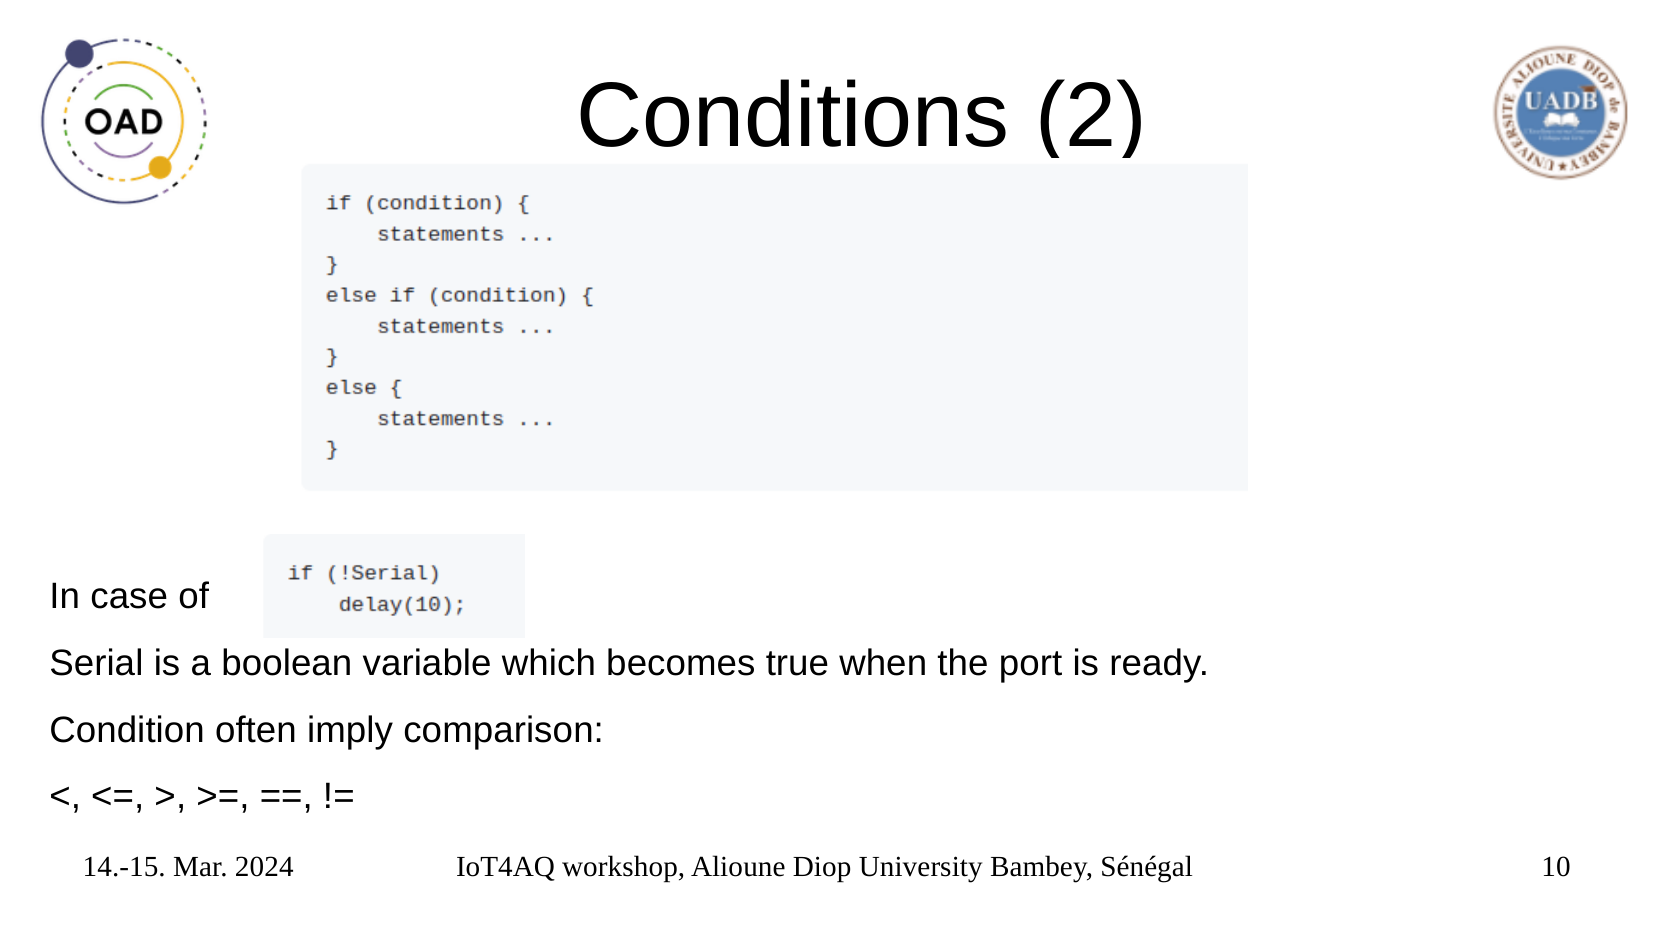

# Conditions (2)
In case of
Serial is a boolean variable which becomes true when the port is ready.
Condition often imply comparison:
<, <=, >, >=, ==, !=
14.-15. Mar. 2024
IoT4AQ workshop, Alioune Diop University Bambey, Sénégal
10